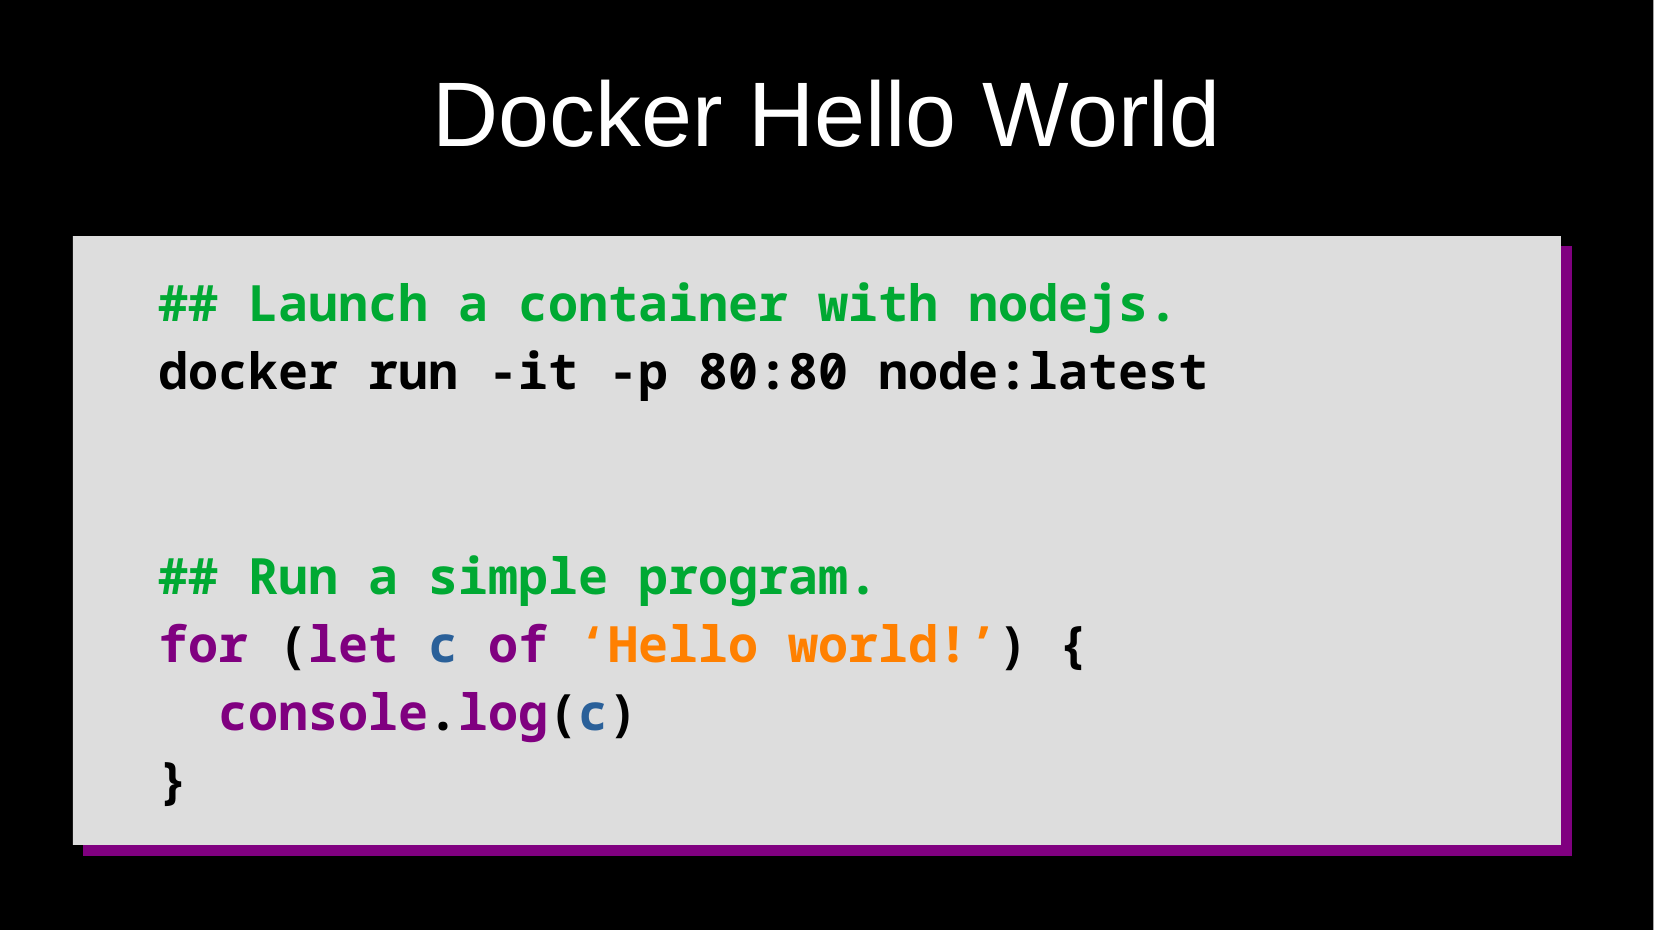

# Docker Hello World
## Launch a container with nodejs.
docker run -it -p 80:80 node:latest
## Run a simple program.
for (let c of ‘Hello world!’) {
 console.log(c)
}